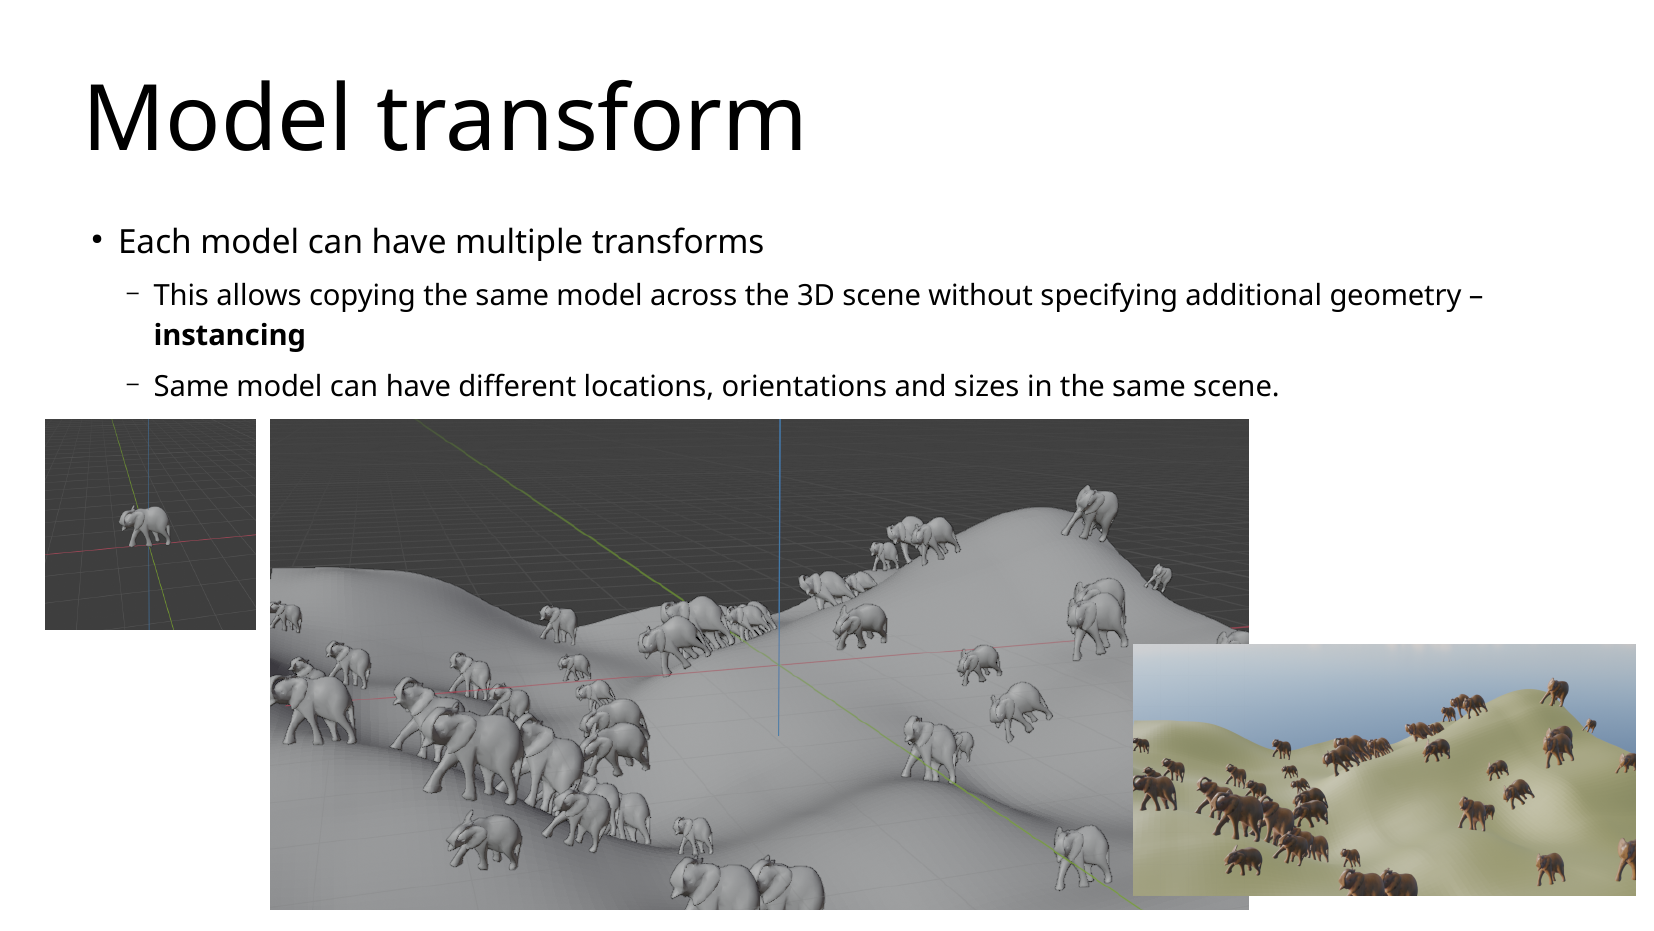

# Model transform
Each model can have multiple transforms
This allows copying the same model across the 3D scene without specifying additional geometry – instancing
Same model can have different locations, orientations and sizes in the same scene.